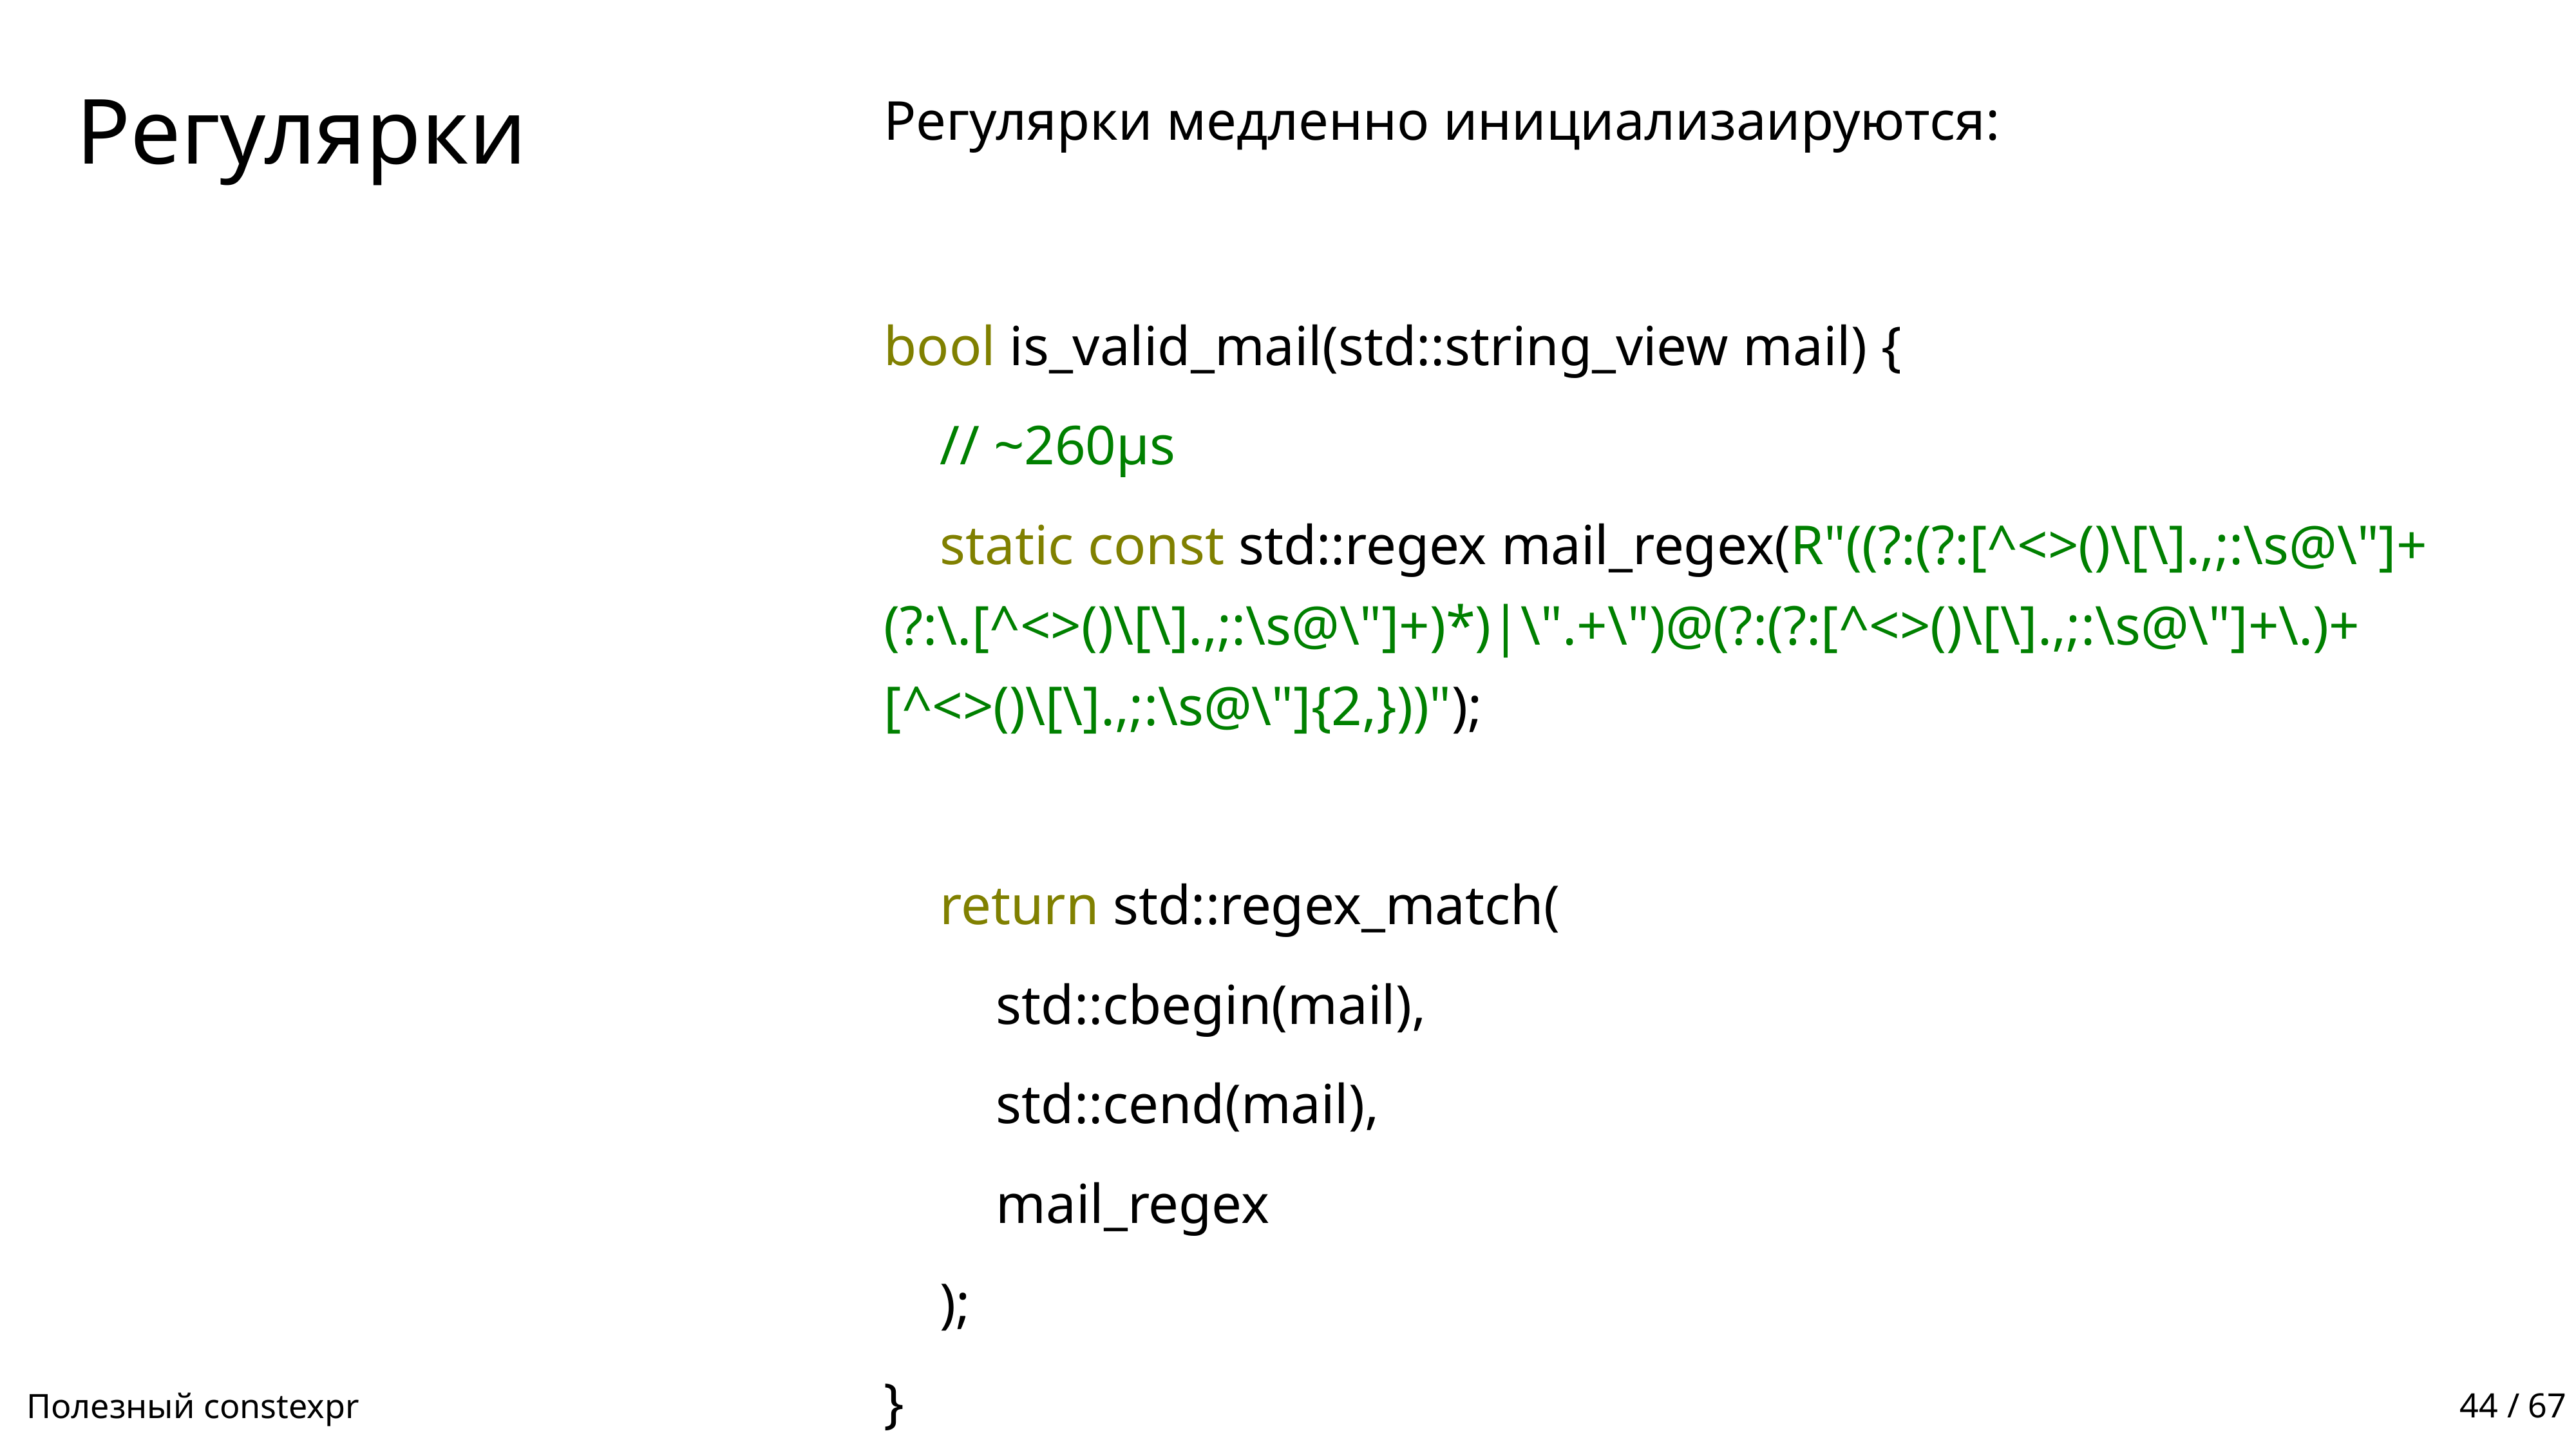

# Регулярки
Регулярки медленно инициализаируются:
bool is_valid_mail(std::string_view mail) {
 // ~260µs
 static const std::regex mail_regex(R"((?:(?:[^<>()\[\].,;:\s@\"]+(?:\.[^<>()\[\].,;:\s@\"]+)*)|\".+\")@(?:(?:[^<>()\[\].,;:\s@\"]+\.)+[^<>()\[\].,;:\s@\"]{2,}))");
 return std::regex_match(
 std::cbegin(mail),
 std::cend(mail),
 mail_regex
 );
}
Полезный constexpr